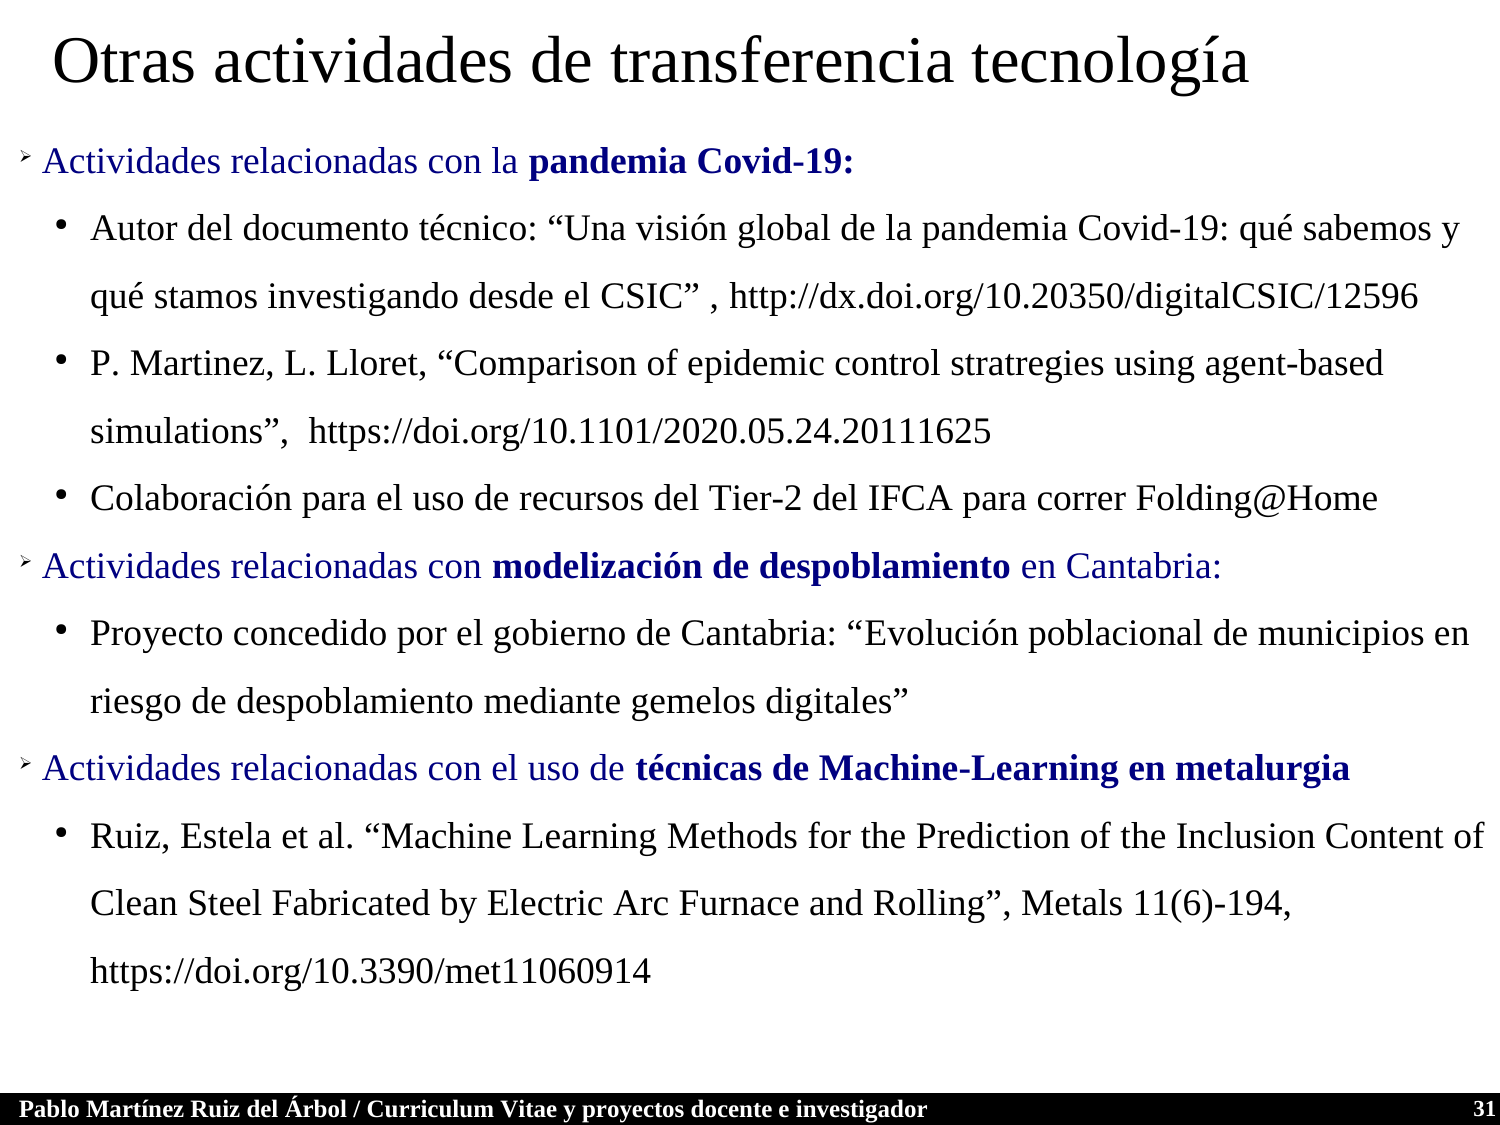

Otras actividades de transferencia tecnología
 Actividades relacionadas con la pandemia Covid-19:
Autor del documento técnico: “Una visión global de la pandemia Covid-19: qué sabemos y qué stamos investigando desde el CSIC” , http://dx.doi.org/10.20350/digitalCSIC/12596
P. Martinez, L. Lloret, “Comparison of epidemic control stratregies using agent-based simulations”, https://doi.org/10.1101/2020.05.24.20111625
Colaboración para el uso de recursos del Tier-2 del IFCA para correr Folding@Home
 Actividades relacionadas con modelización de despoblamiento en Cantabria:
Proyecto concedido por el gobierno de Cantabria: “Evolución poblacional de municipios en riesgo de despoblamiento mediante gemelos digitales”
 Actividades relacionadas con el uso de técnicas de Machine-Learning en metalurgia
Ruiz, Estela et al. “Machine Learning Methods for the Prediction of the Inclusion Content of Clean Steel Fabricated by Electric Arc Furnace and Rolling”, Metals 11(6)-194, https://doi.org/10.3390/met11060914
31